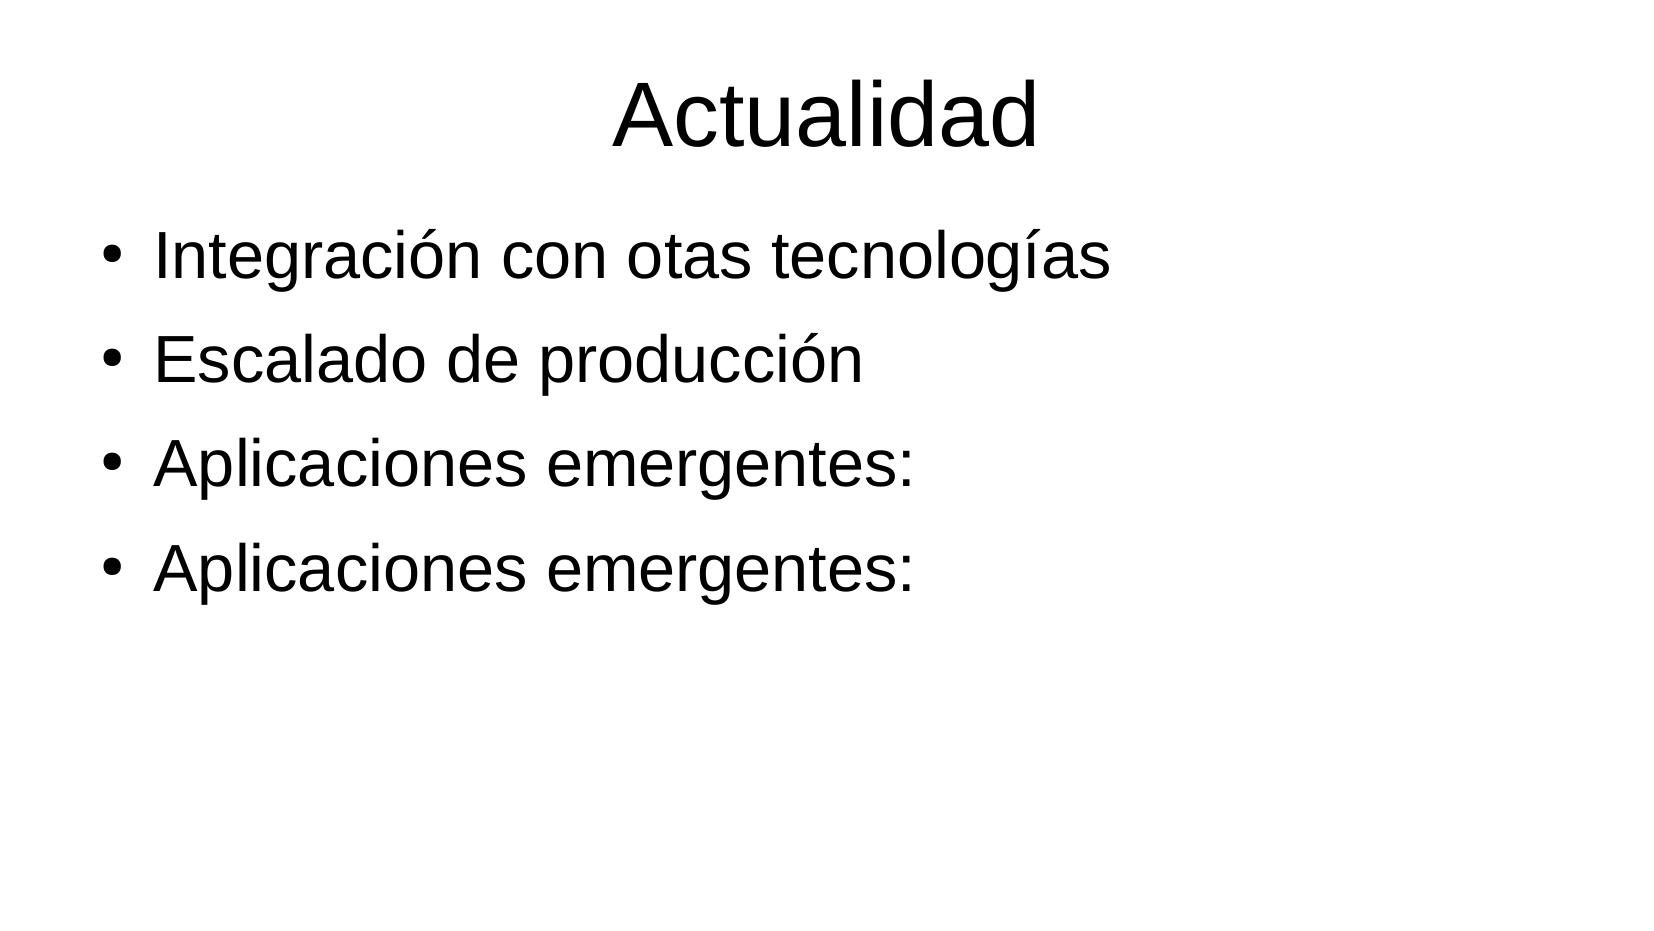

# Actualidad
Integración con otas tecnologías
Escalado de producción
Aplicaciones emergentes:
Aplicaciones emergentes: